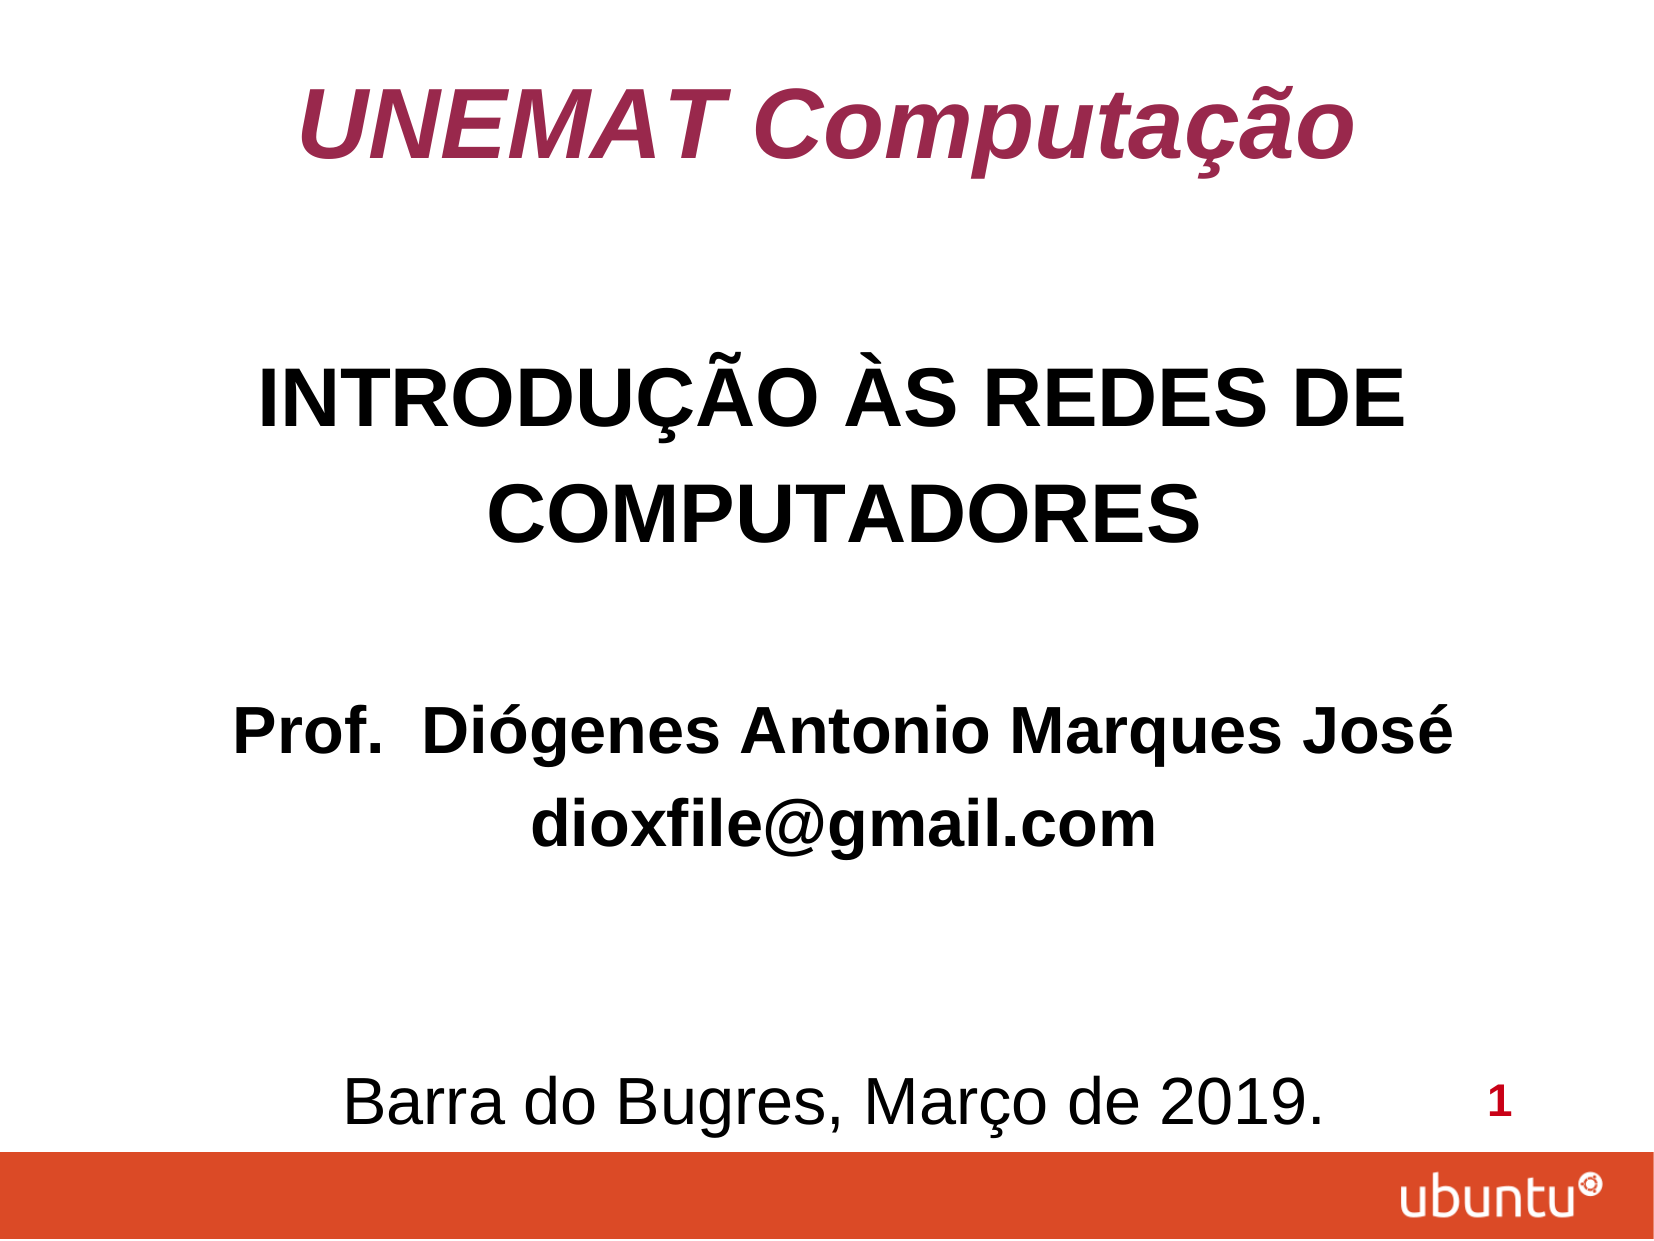

# UNEMAT Computação
INTRODUÇÃO ÀS REDES DE
COMPUTADORES
Prof. Diógenes Antonio Marques José
dioxfile@gmail.com
Barra do Bugres, Março de 2019.